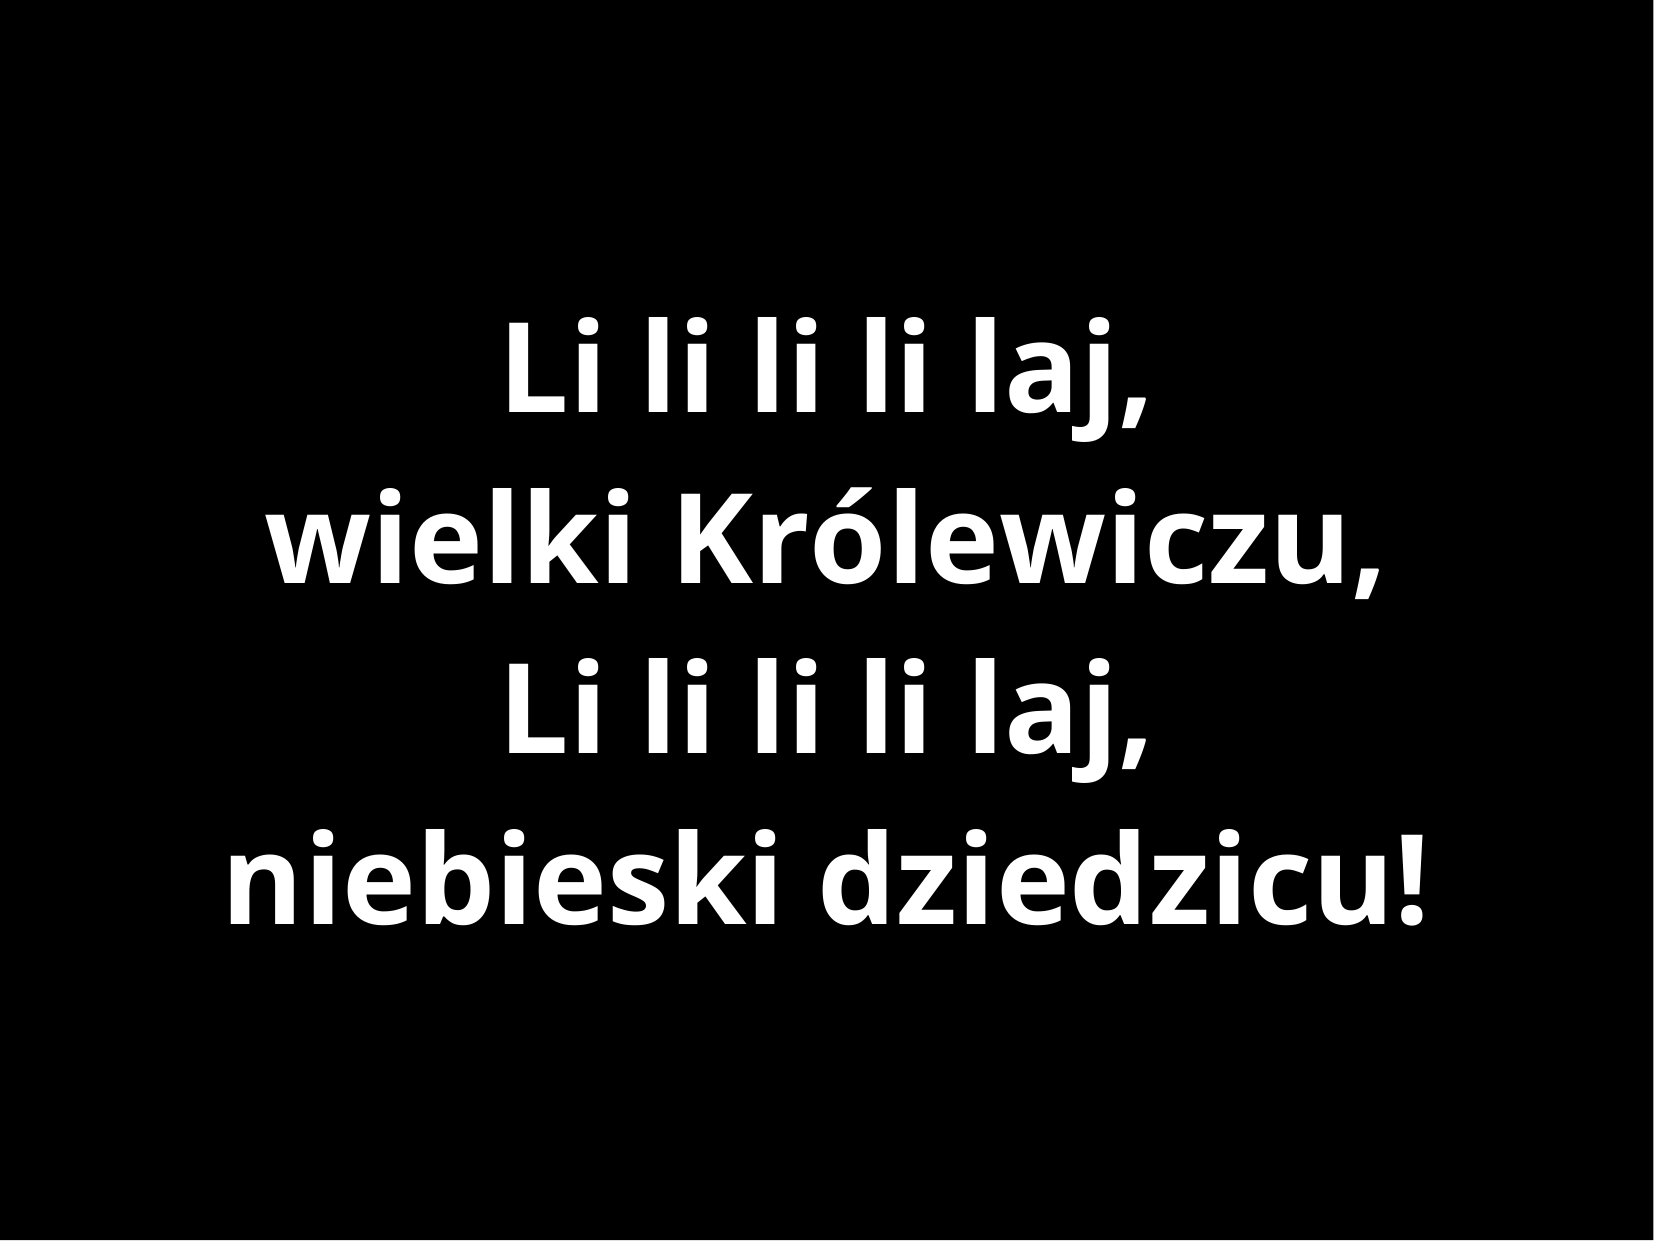

# Li li li li laj, wielki Królewiczu, Li li li li laj, niebieski dziedzicu!